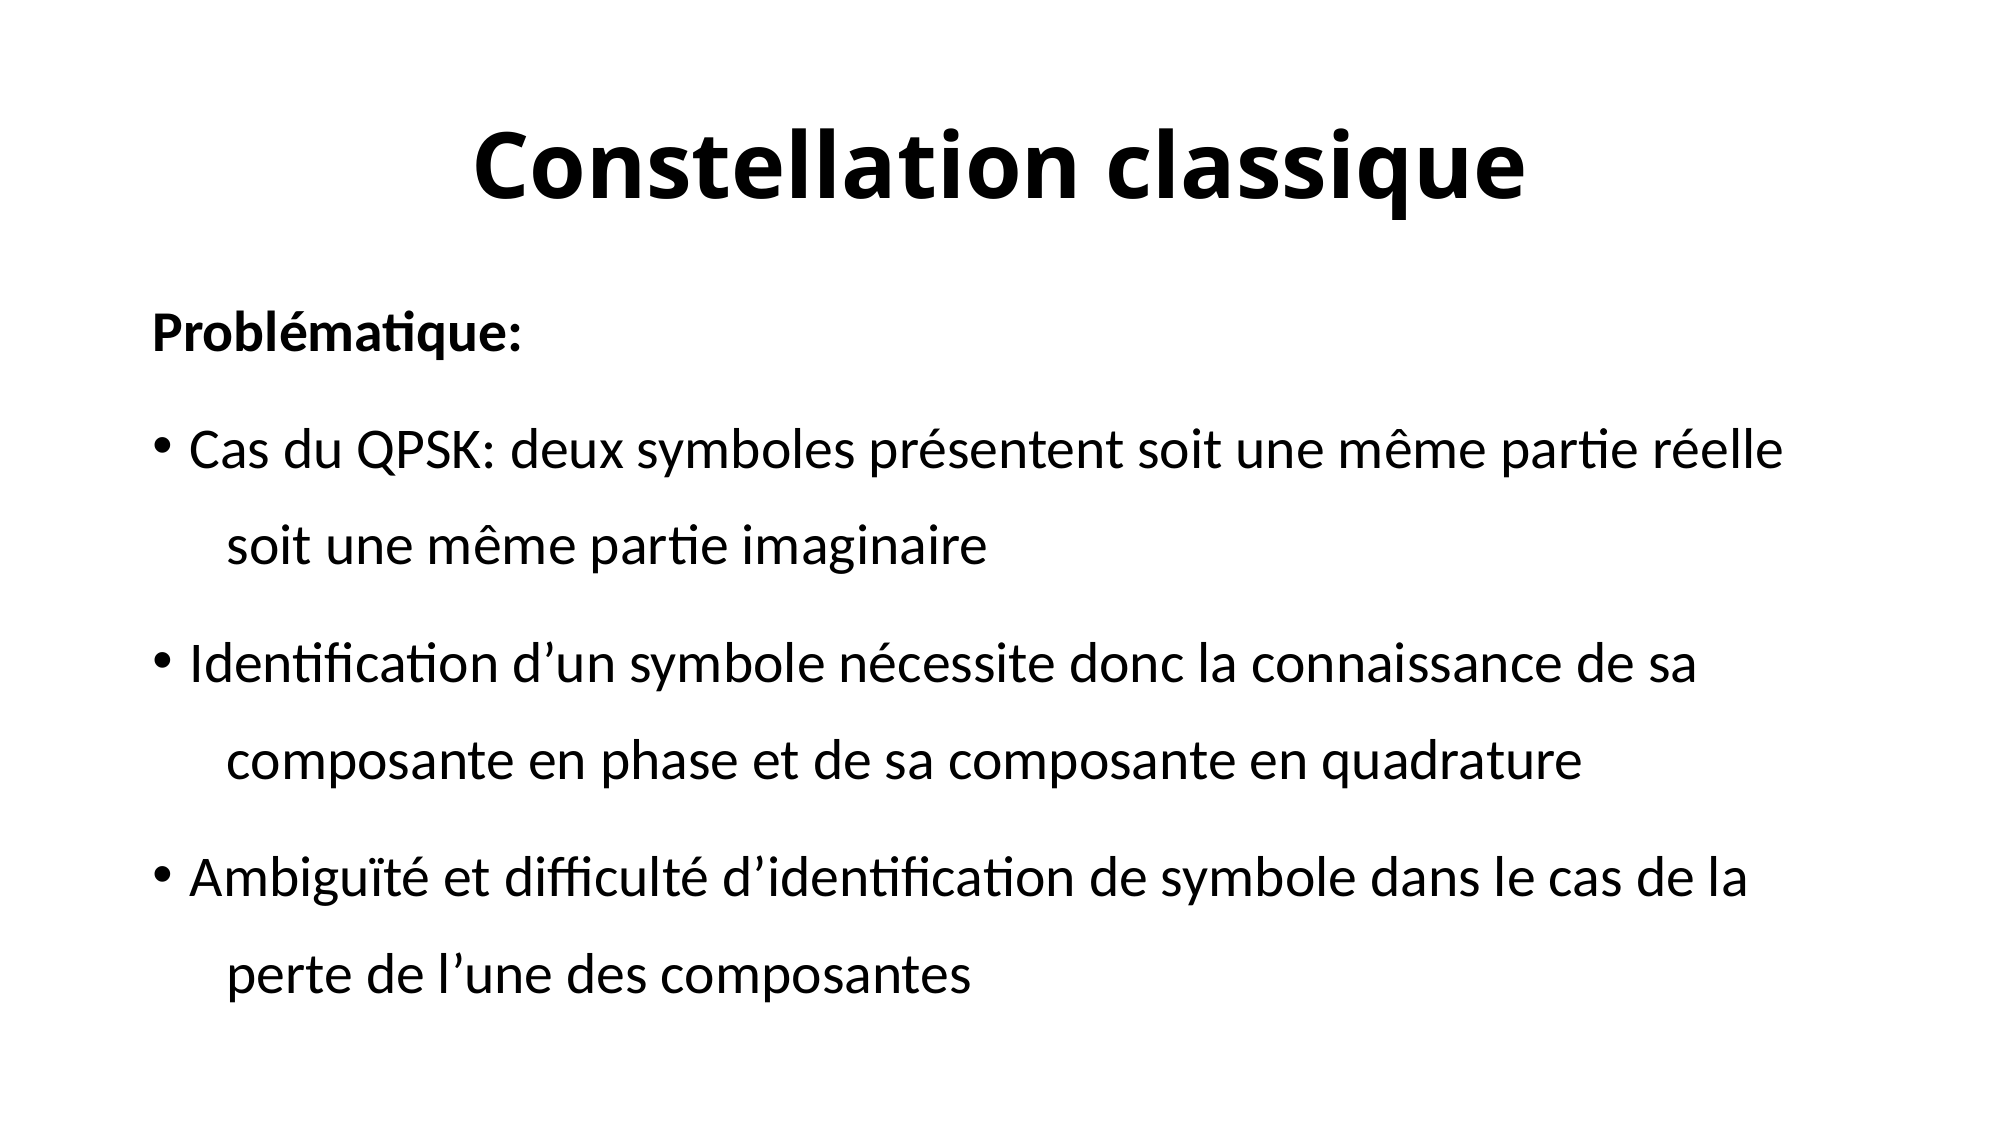

# Constellation classique
Problématique:
Cas du QPSK: deux symboles présentent soit une même partie réelle soit une même partie imaginaire
Identification d’un symbole nécessite donc la connaissance de sa composante en phase et de sa composante en quadrature
Ambiguïté et difficulté d’identification de symbole dans le cas de la perte de l’une des composantes